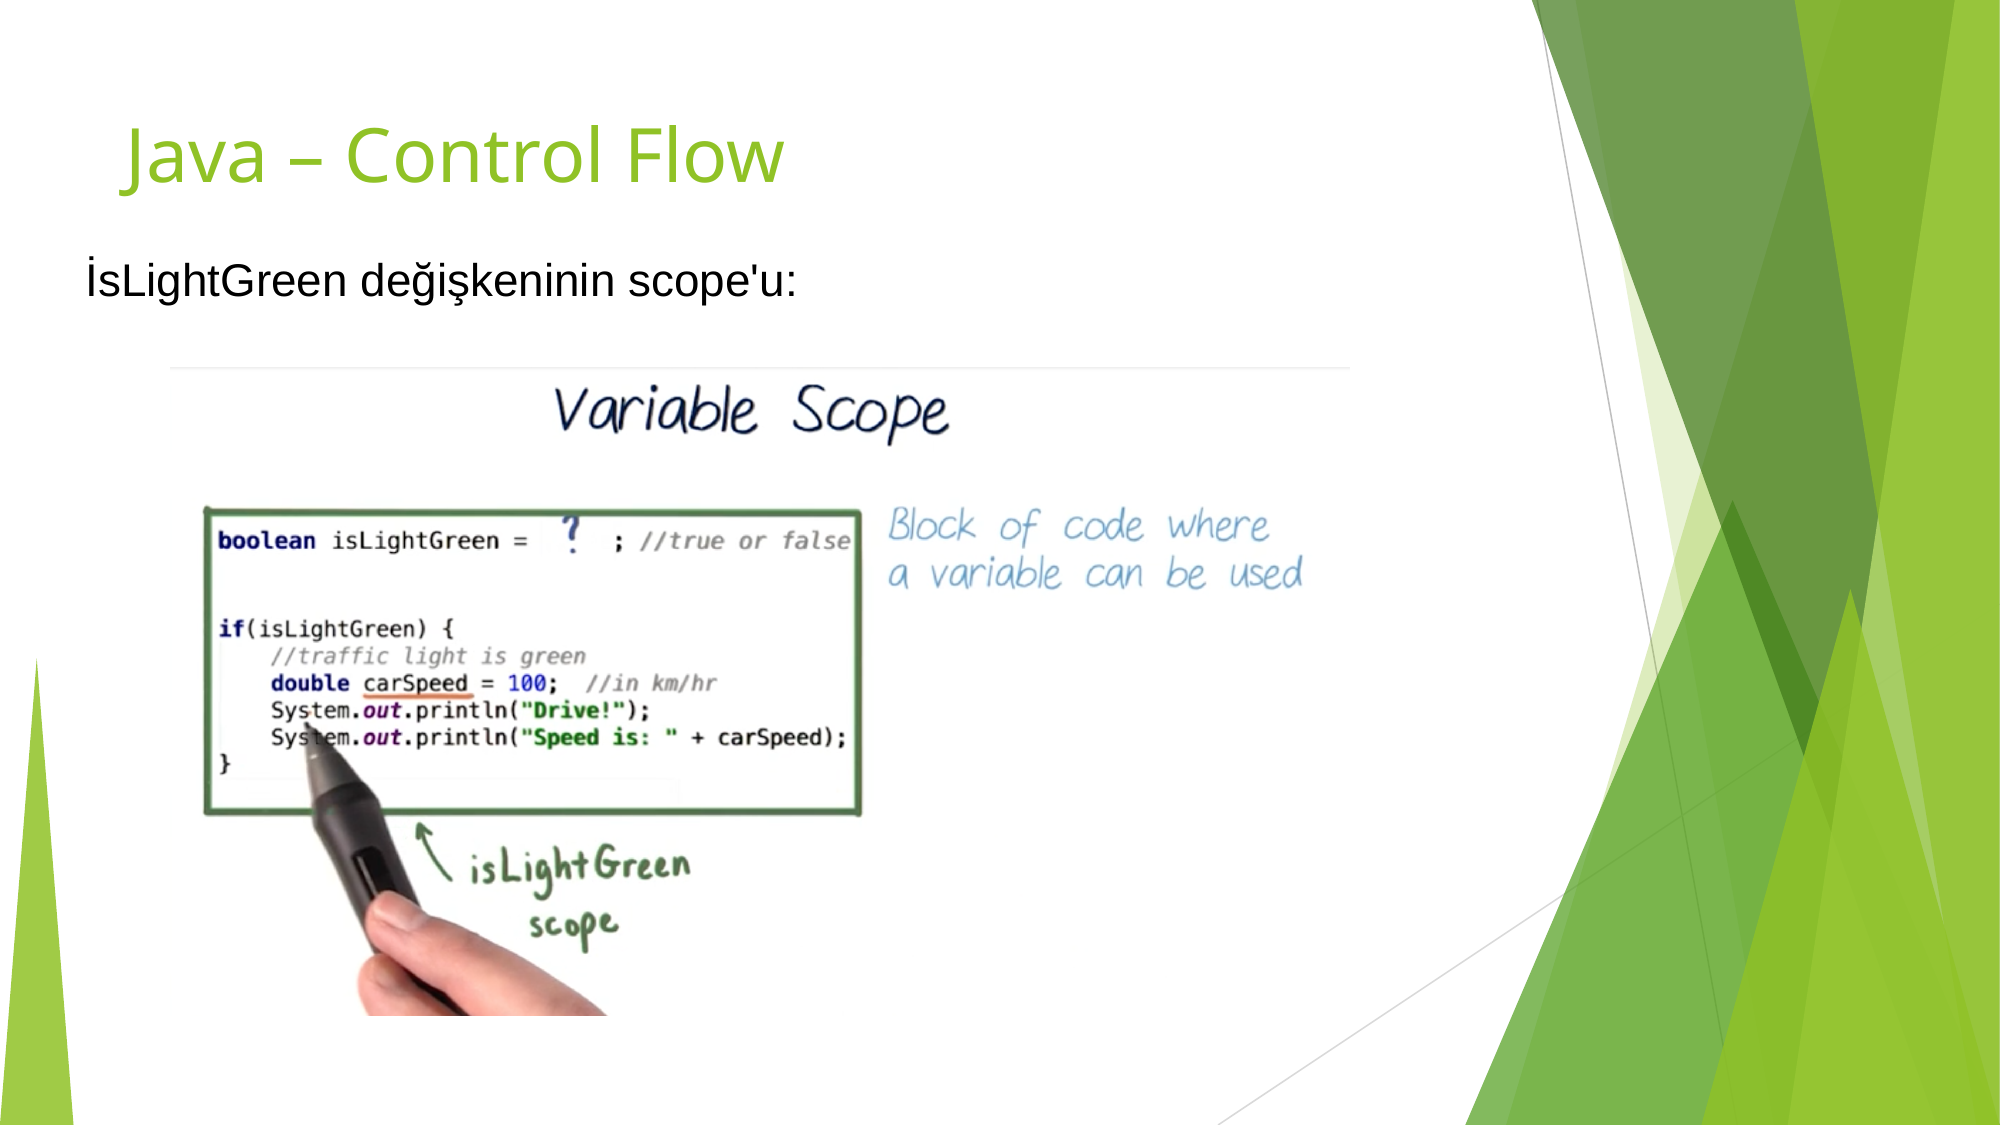

# Java – Control Flow
İsLightGreen değişkeninin scope'u: